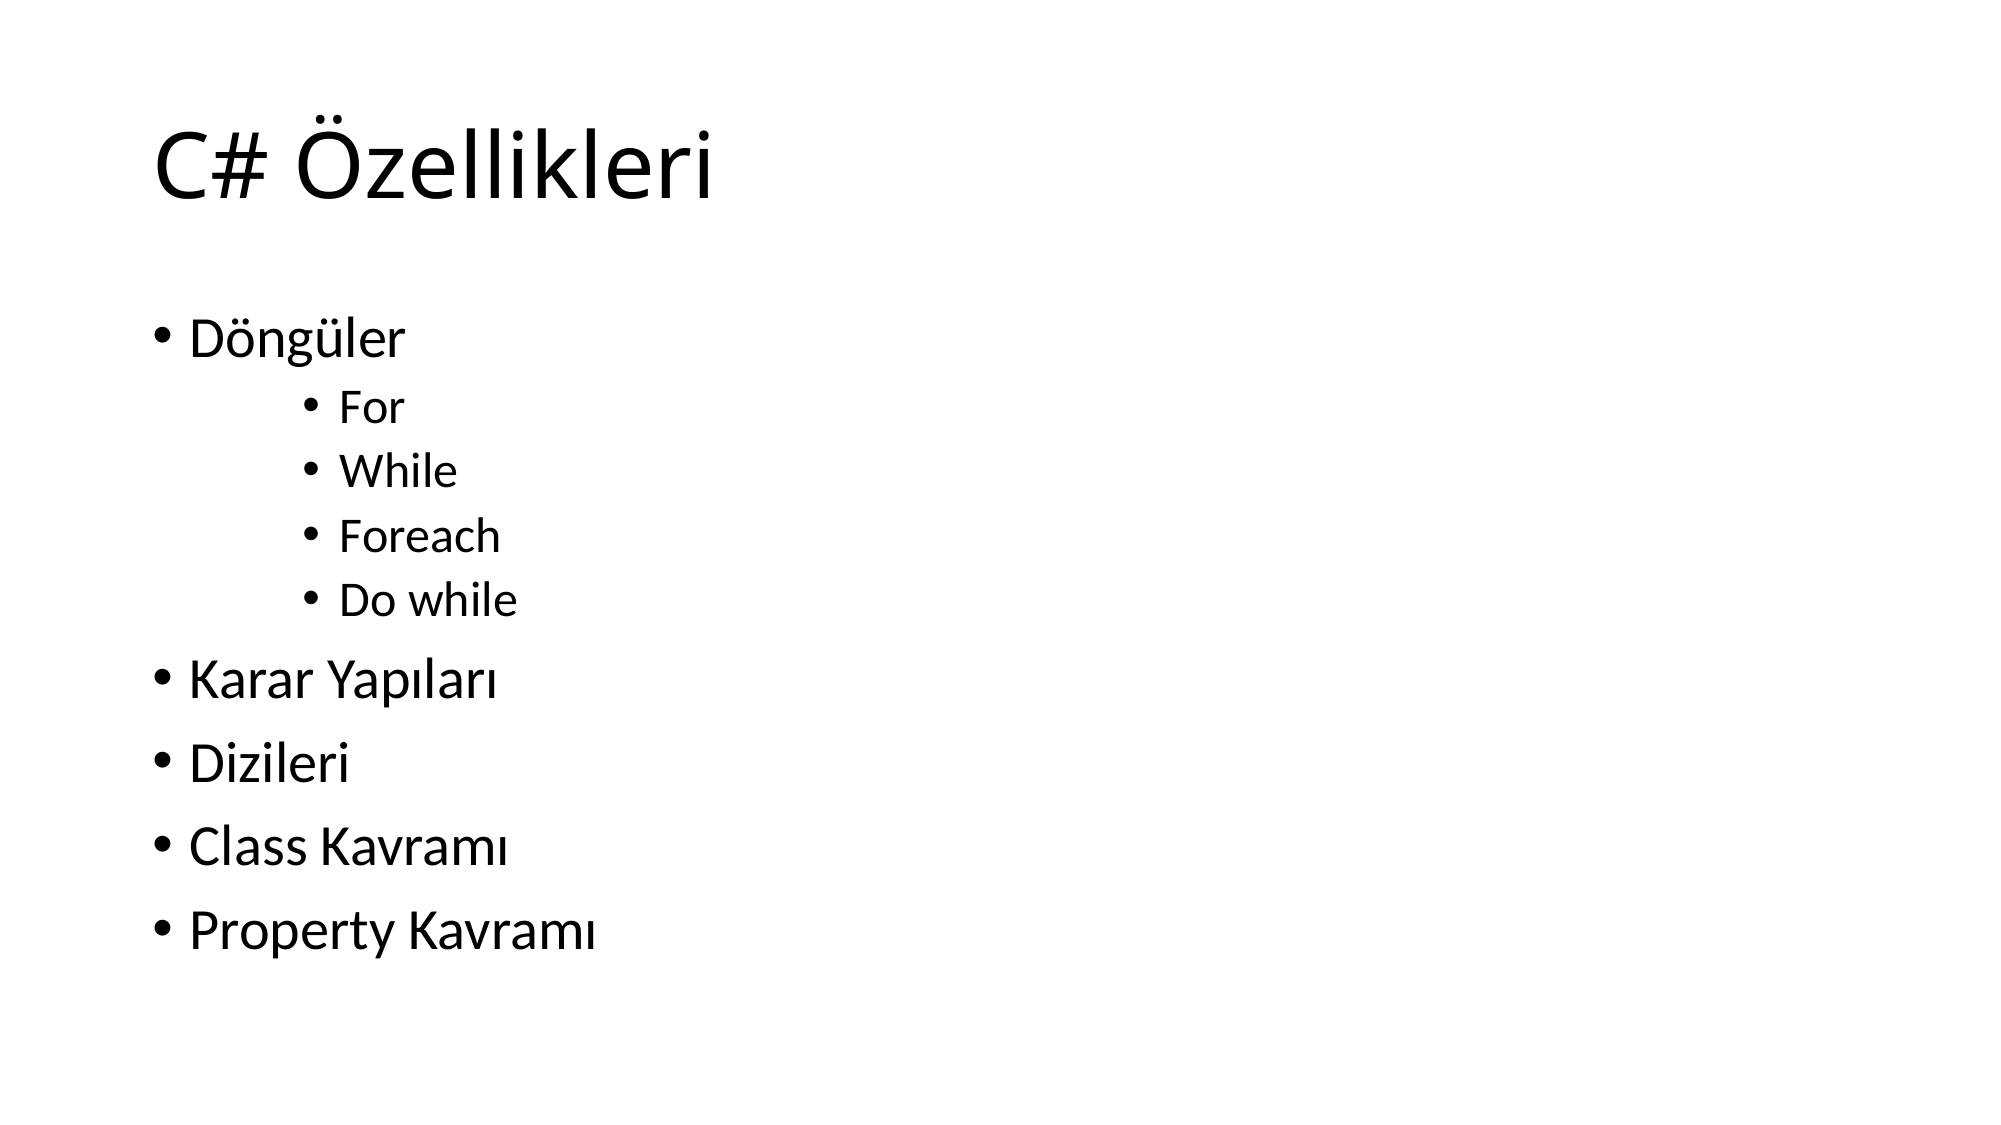

# C# Özellikleri
Döngüler
For
While
Foreach
Do while
Karar Yapıları
Dizileri
Class Kavramı
Property Kavramı